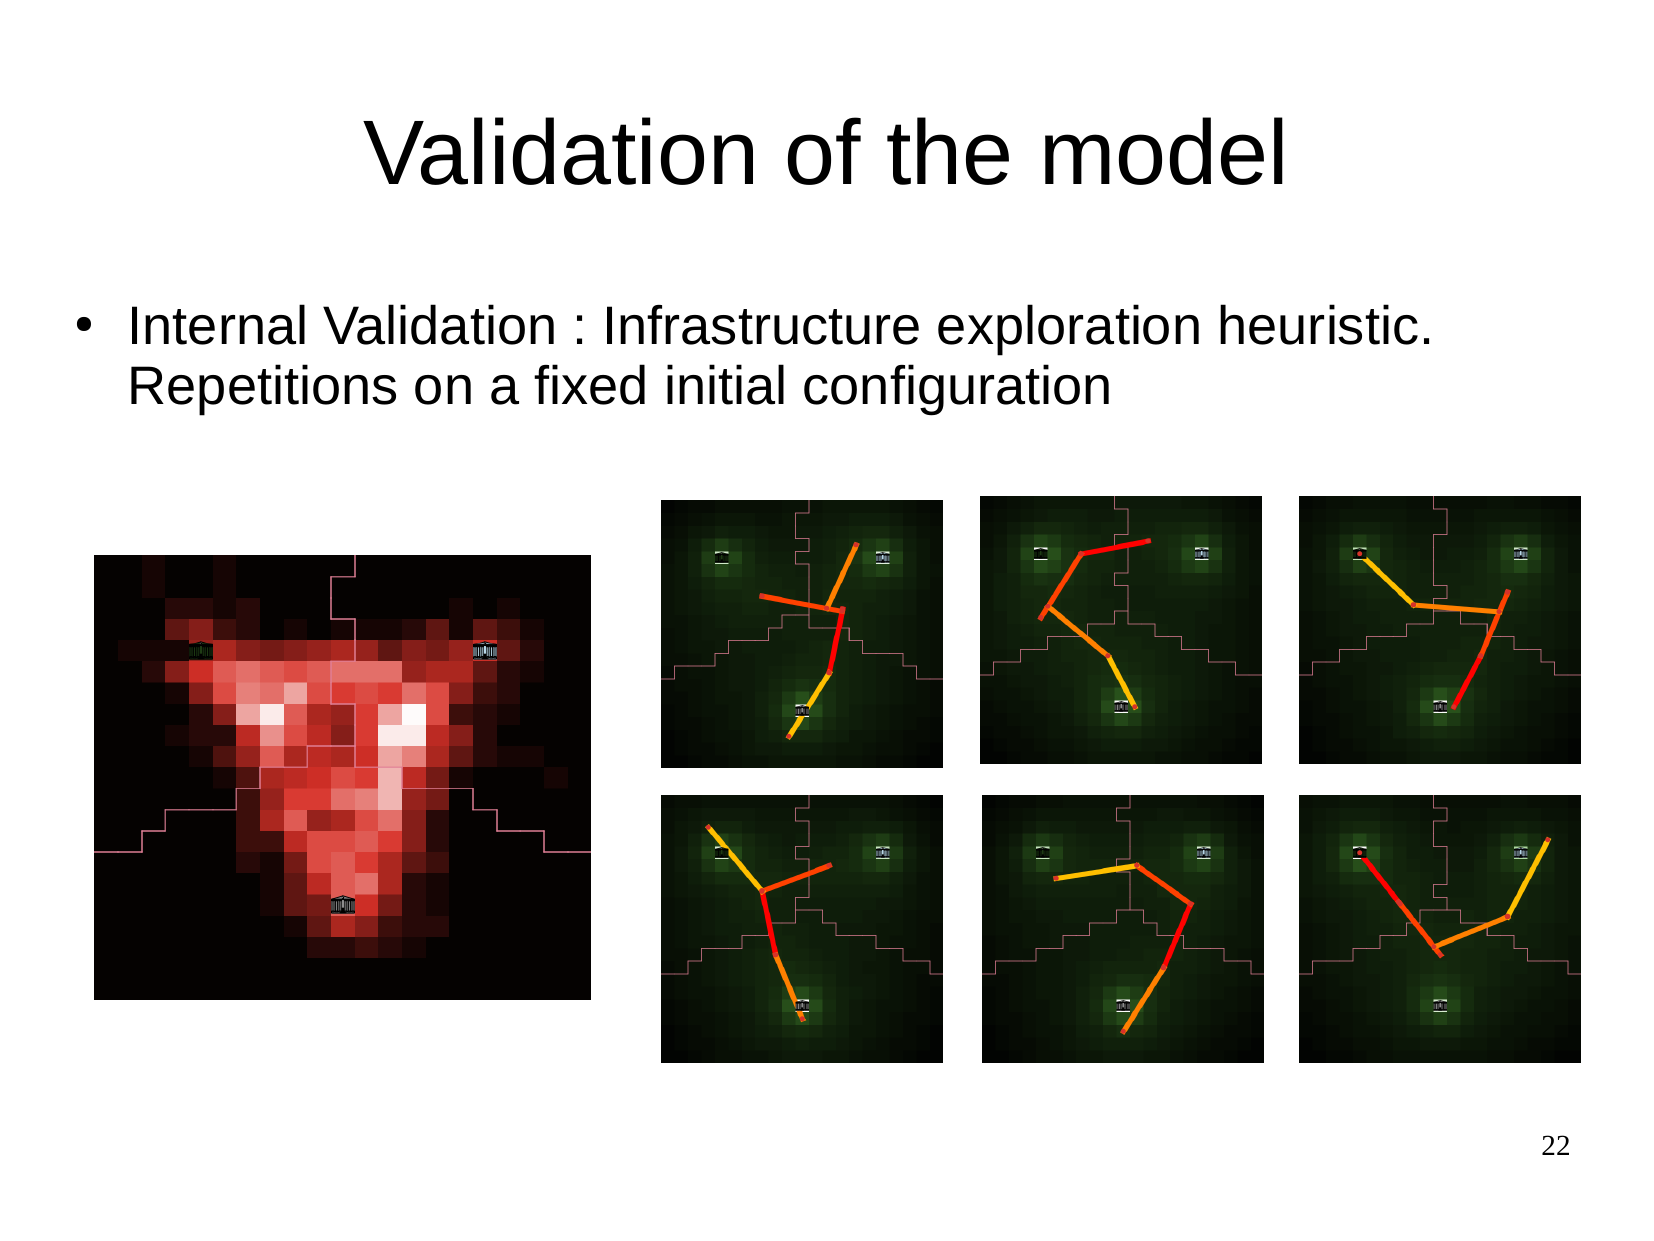

# Validation of the model
Internal Validation : Infrastructure exploration heuristic. Repetitions on a fixed initial configuration
22